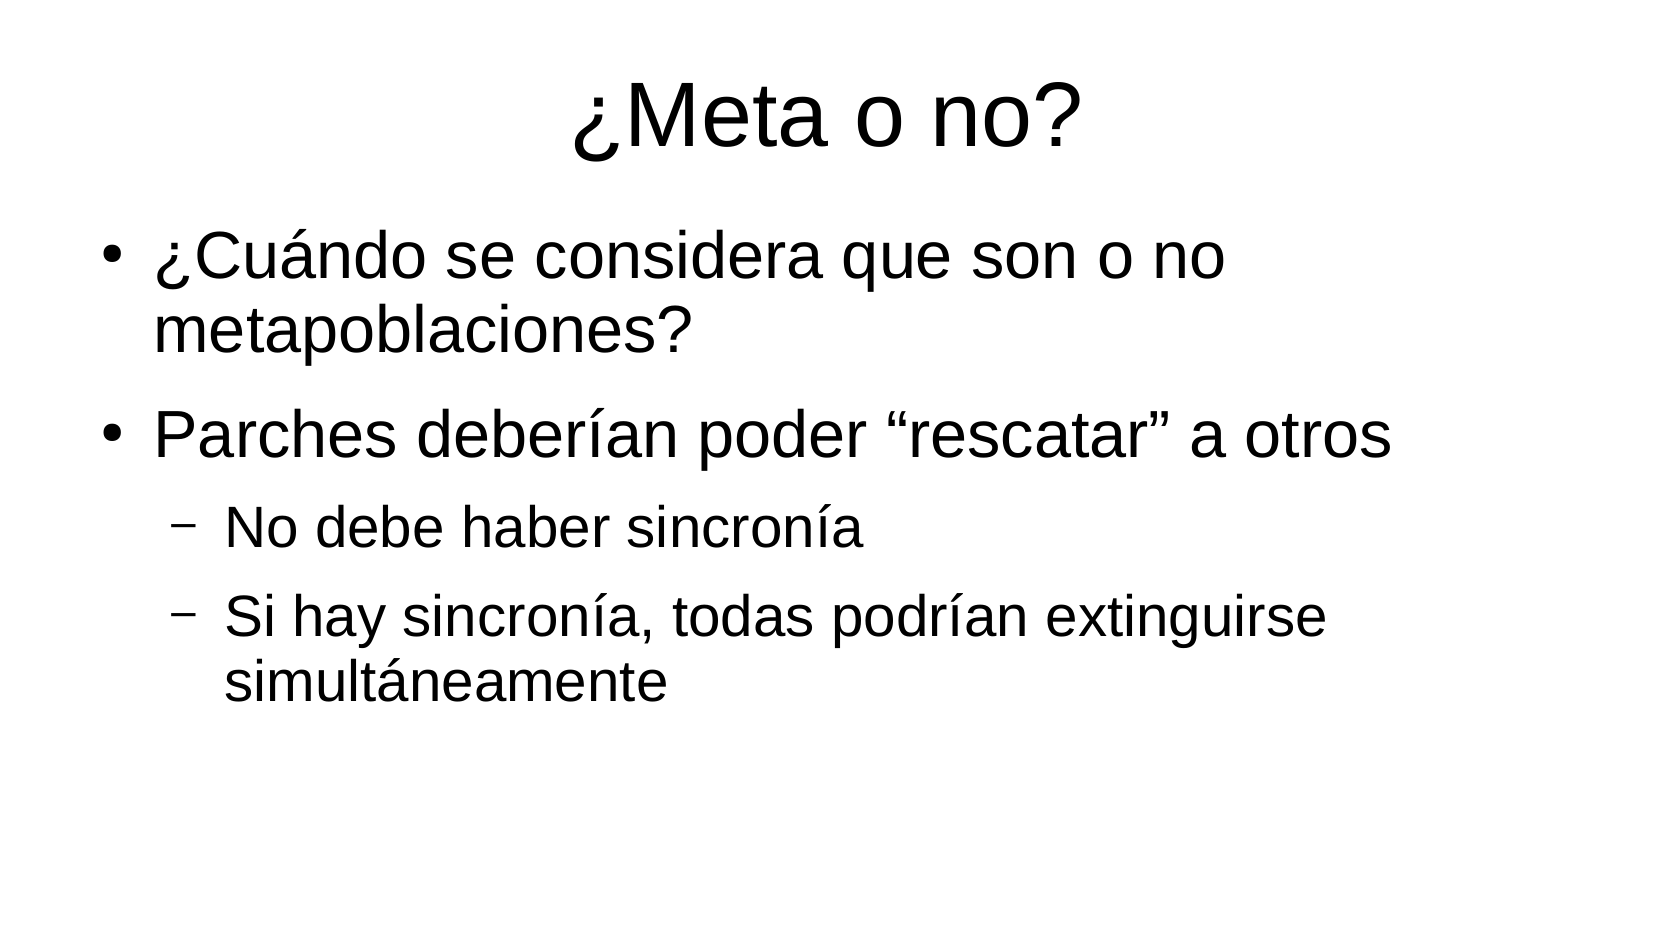

# ¿Meta o no?
¿Cuándo se considera que son o no metapoblaciones?
Parches deberían poder “rescatar” a otros
No debe haber sincronía
Si hay sincronía, todas podrían extinguirse simultáneamente